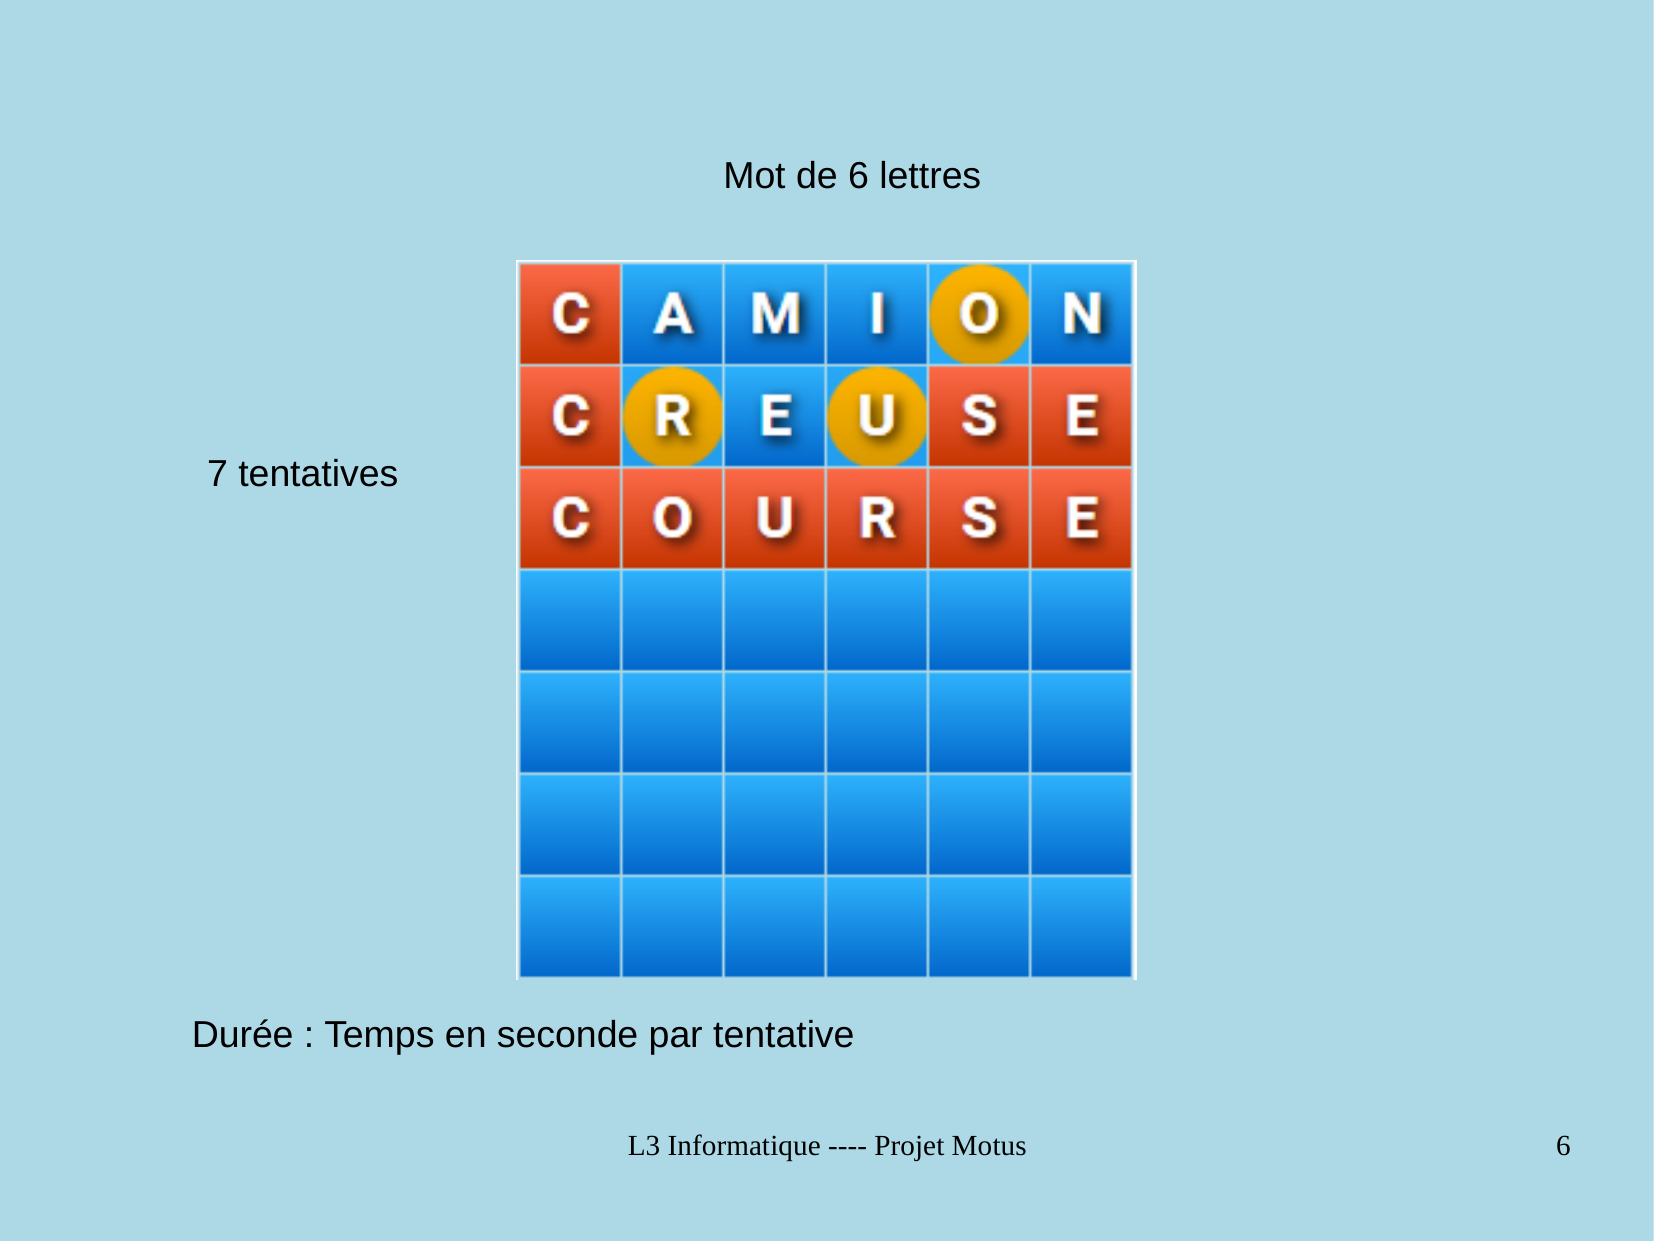

Mot de 6 lettres
7 tentatives
Durée : Temps en seconde par tentative
L3 Informatique ---- Projet Motus
6